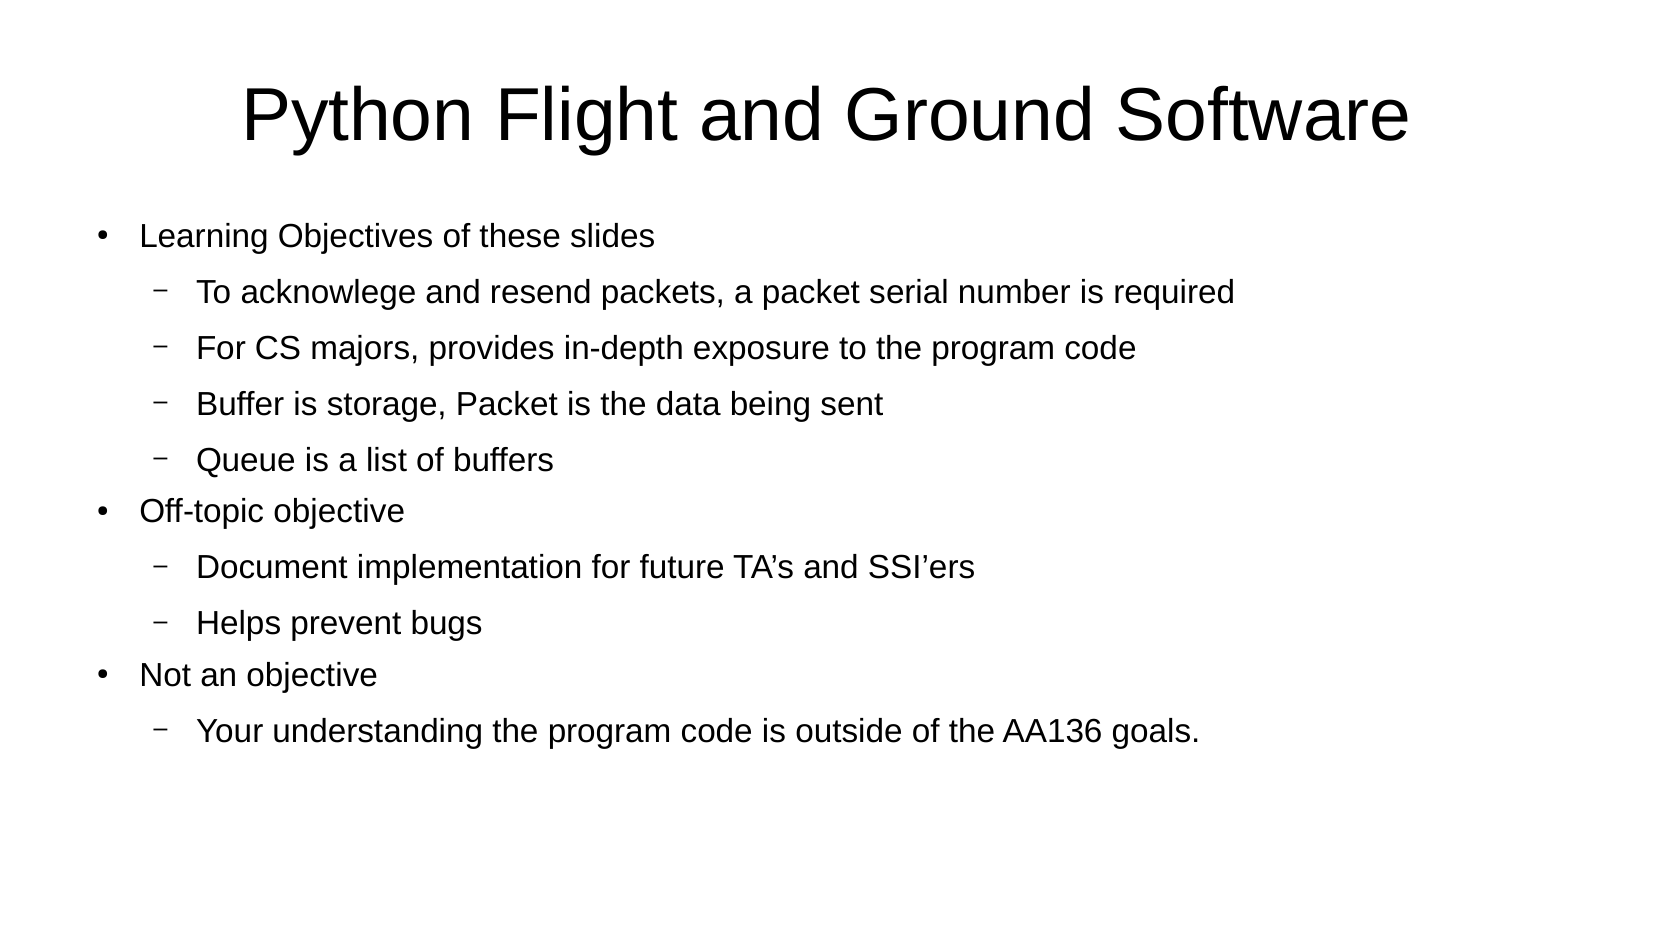

# Python Flight and Ground Software
Learning Objectives of these slides
To acknowlege and resend packets, a packet serial number is required
For CS majors, provides in-depth exposure to the program code
Buffer is storage, Packet is the data being sent
Queue is a list of buffers
Off-topic objective
Document implementation for future TA’s and SSI’ers
Helps prevent bugs
Not an objective
Your understanding the program code is outside of the AA136 goals.